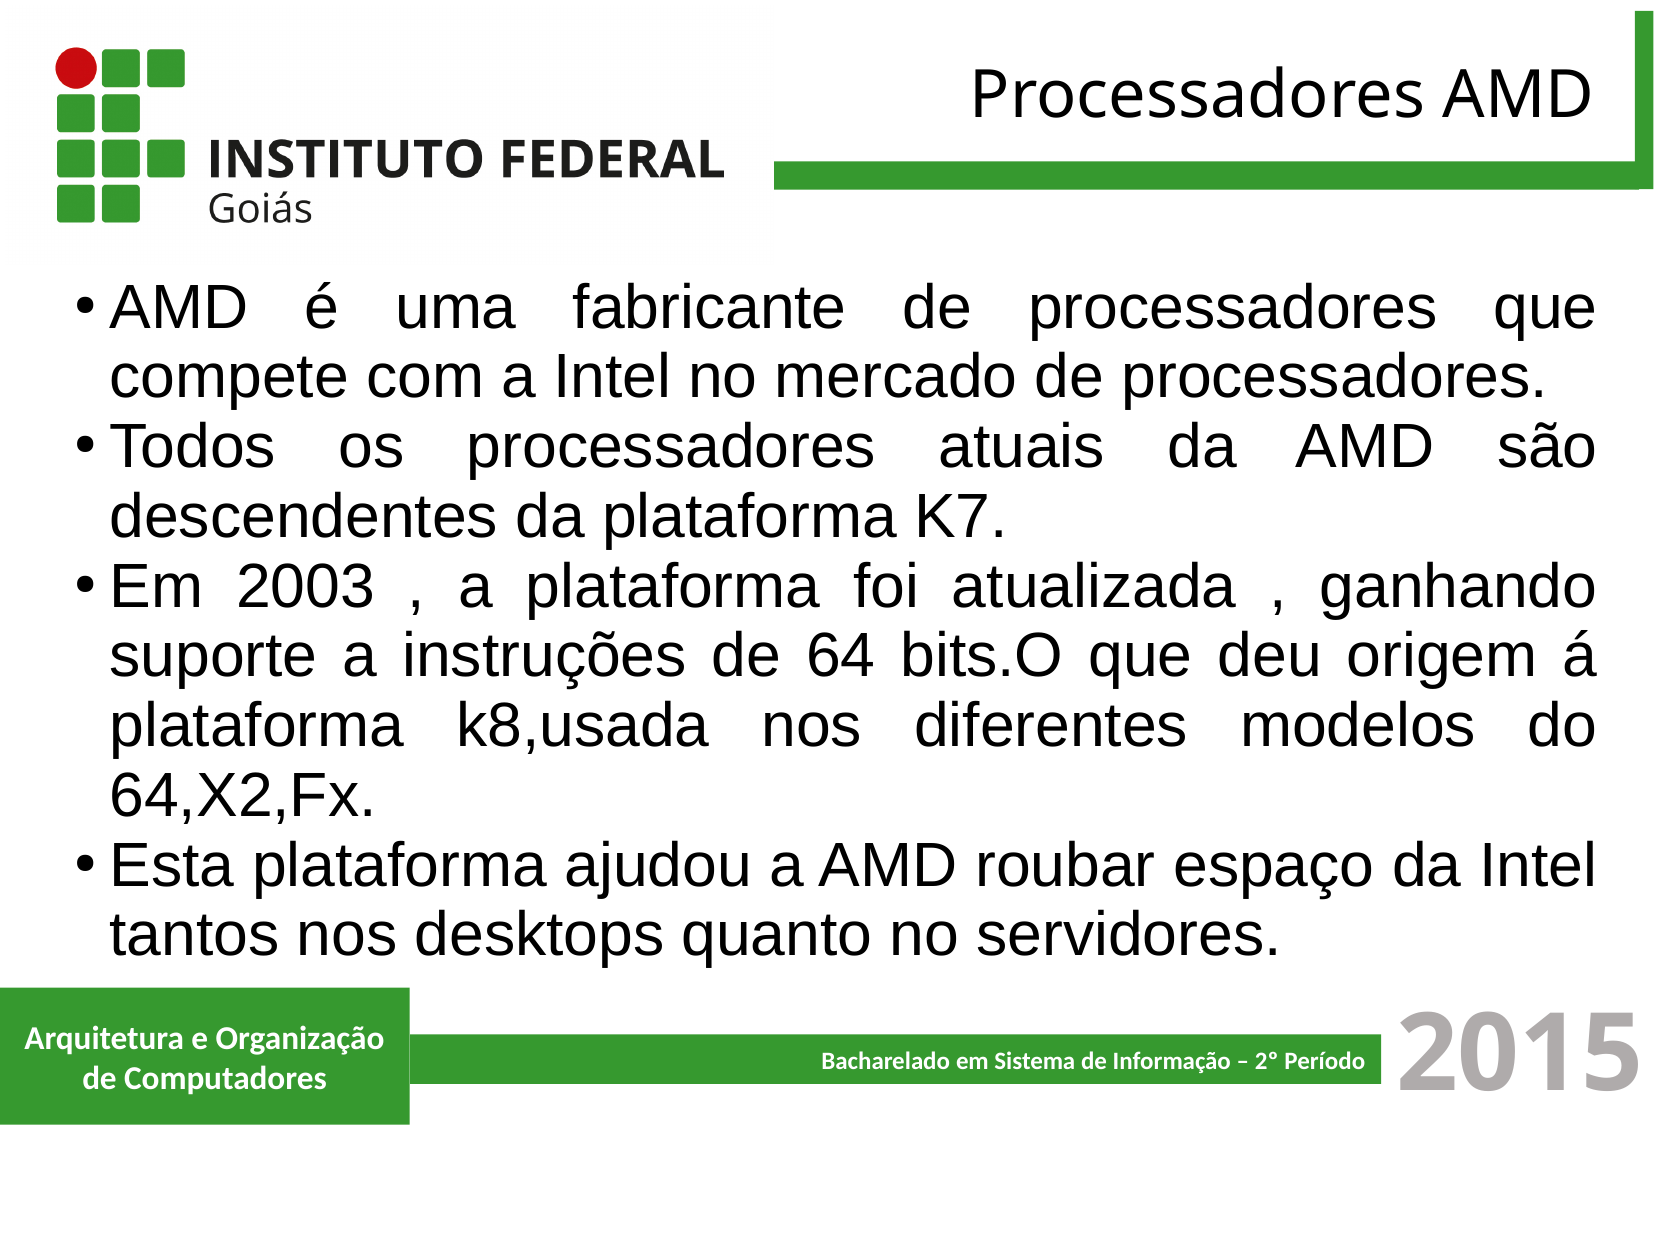

Processadores AMD
AMD é uma fabricante de processadores que compete com a Intel no mercado de processadores.
Todos os processadores atuais da AMD são descendentes da plataforma K7.
Em 2003 , a plataforma foi atualizada , ganhando suporte a instruções de 64 bits.O que deu origem á plataforma k8,usada nos diferentes modelos do 64,X2,Fx.
Esta plataforma ajudou a AMD roubar espaço da Intel tantos nos desktops quanto no servidores.
2015
Arquitetura e Organização de Computadores
Bacharelado em Sistema de Informação – 2º Período